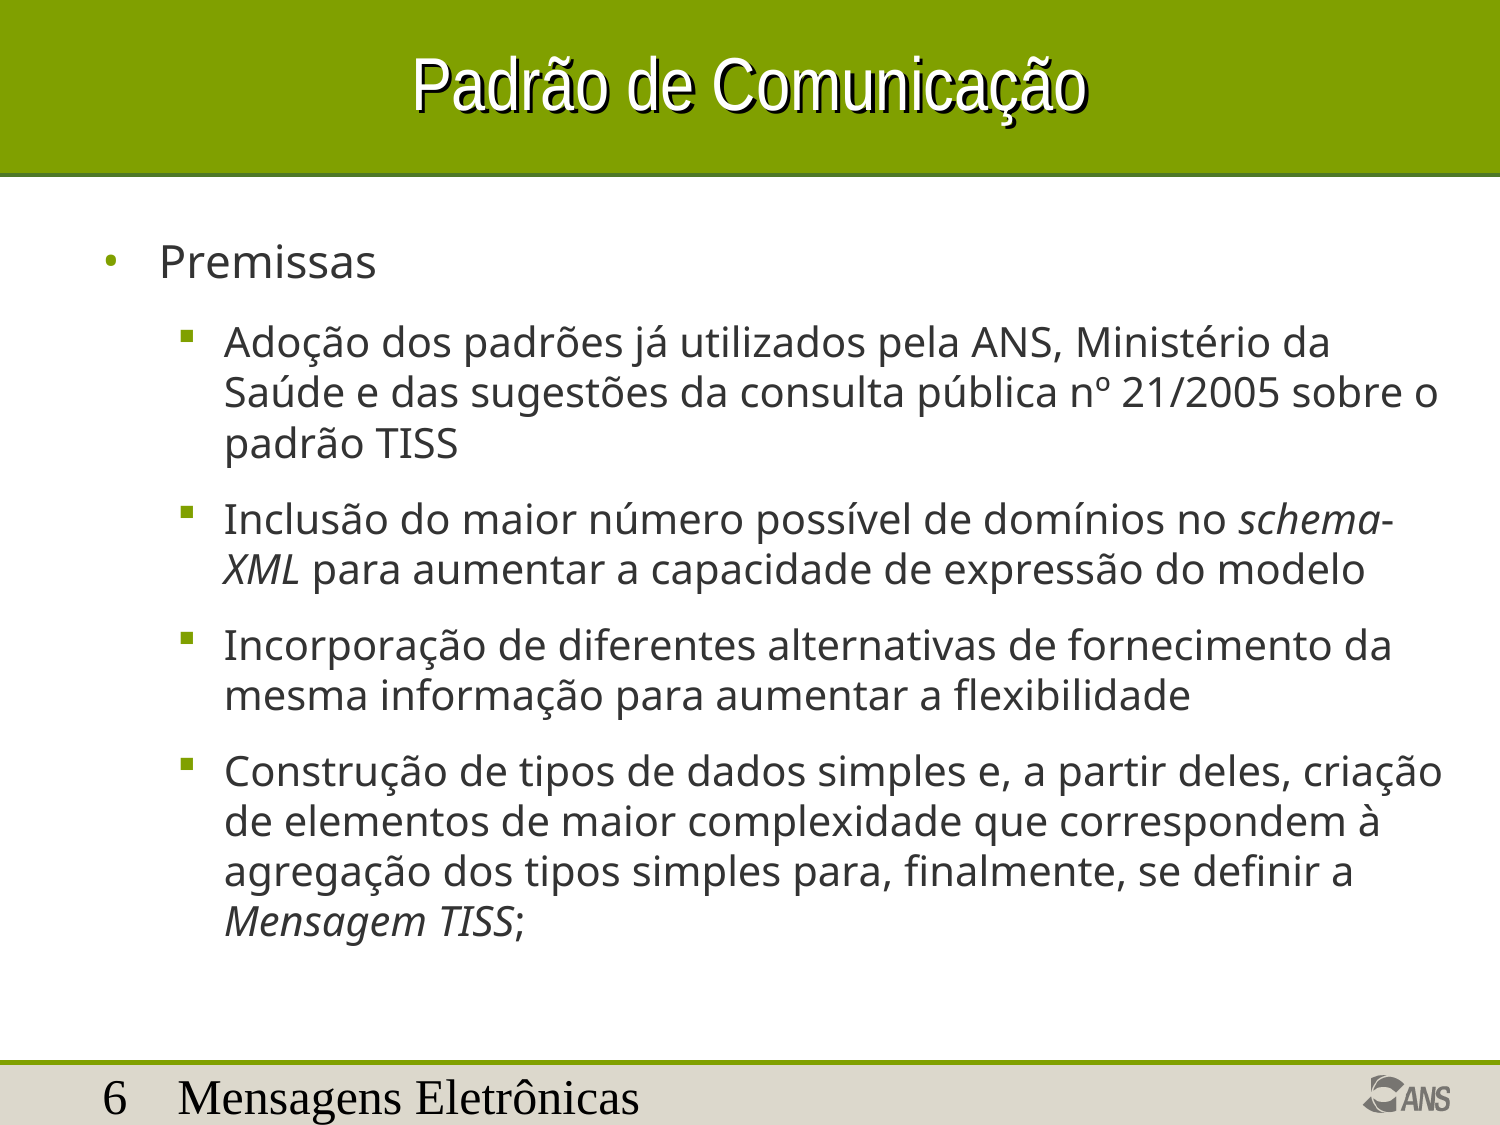

# Padrão de Comunicação
Premissas
Adoção dos padrões já utilizados pela ANS, Ministério da Saúde e das sugestões da consulta pública nº 21/2005 sobre o padrão TISS
Inclusão do maior número possível de domínios no schema-XML para aumentar a capacidade de expressão do modelo
Incorporação de diferentes alternativas de fornecimento da mesma informação para aumentar a flexibilidade
Construção de tipos de dados simples e, a partir deles, criação de elementos de maior complexidade que correspondem à agregação dos tipos simples para, finalmente, se definir a Mensagem TISS;
6
Mensagens Eletrônicas